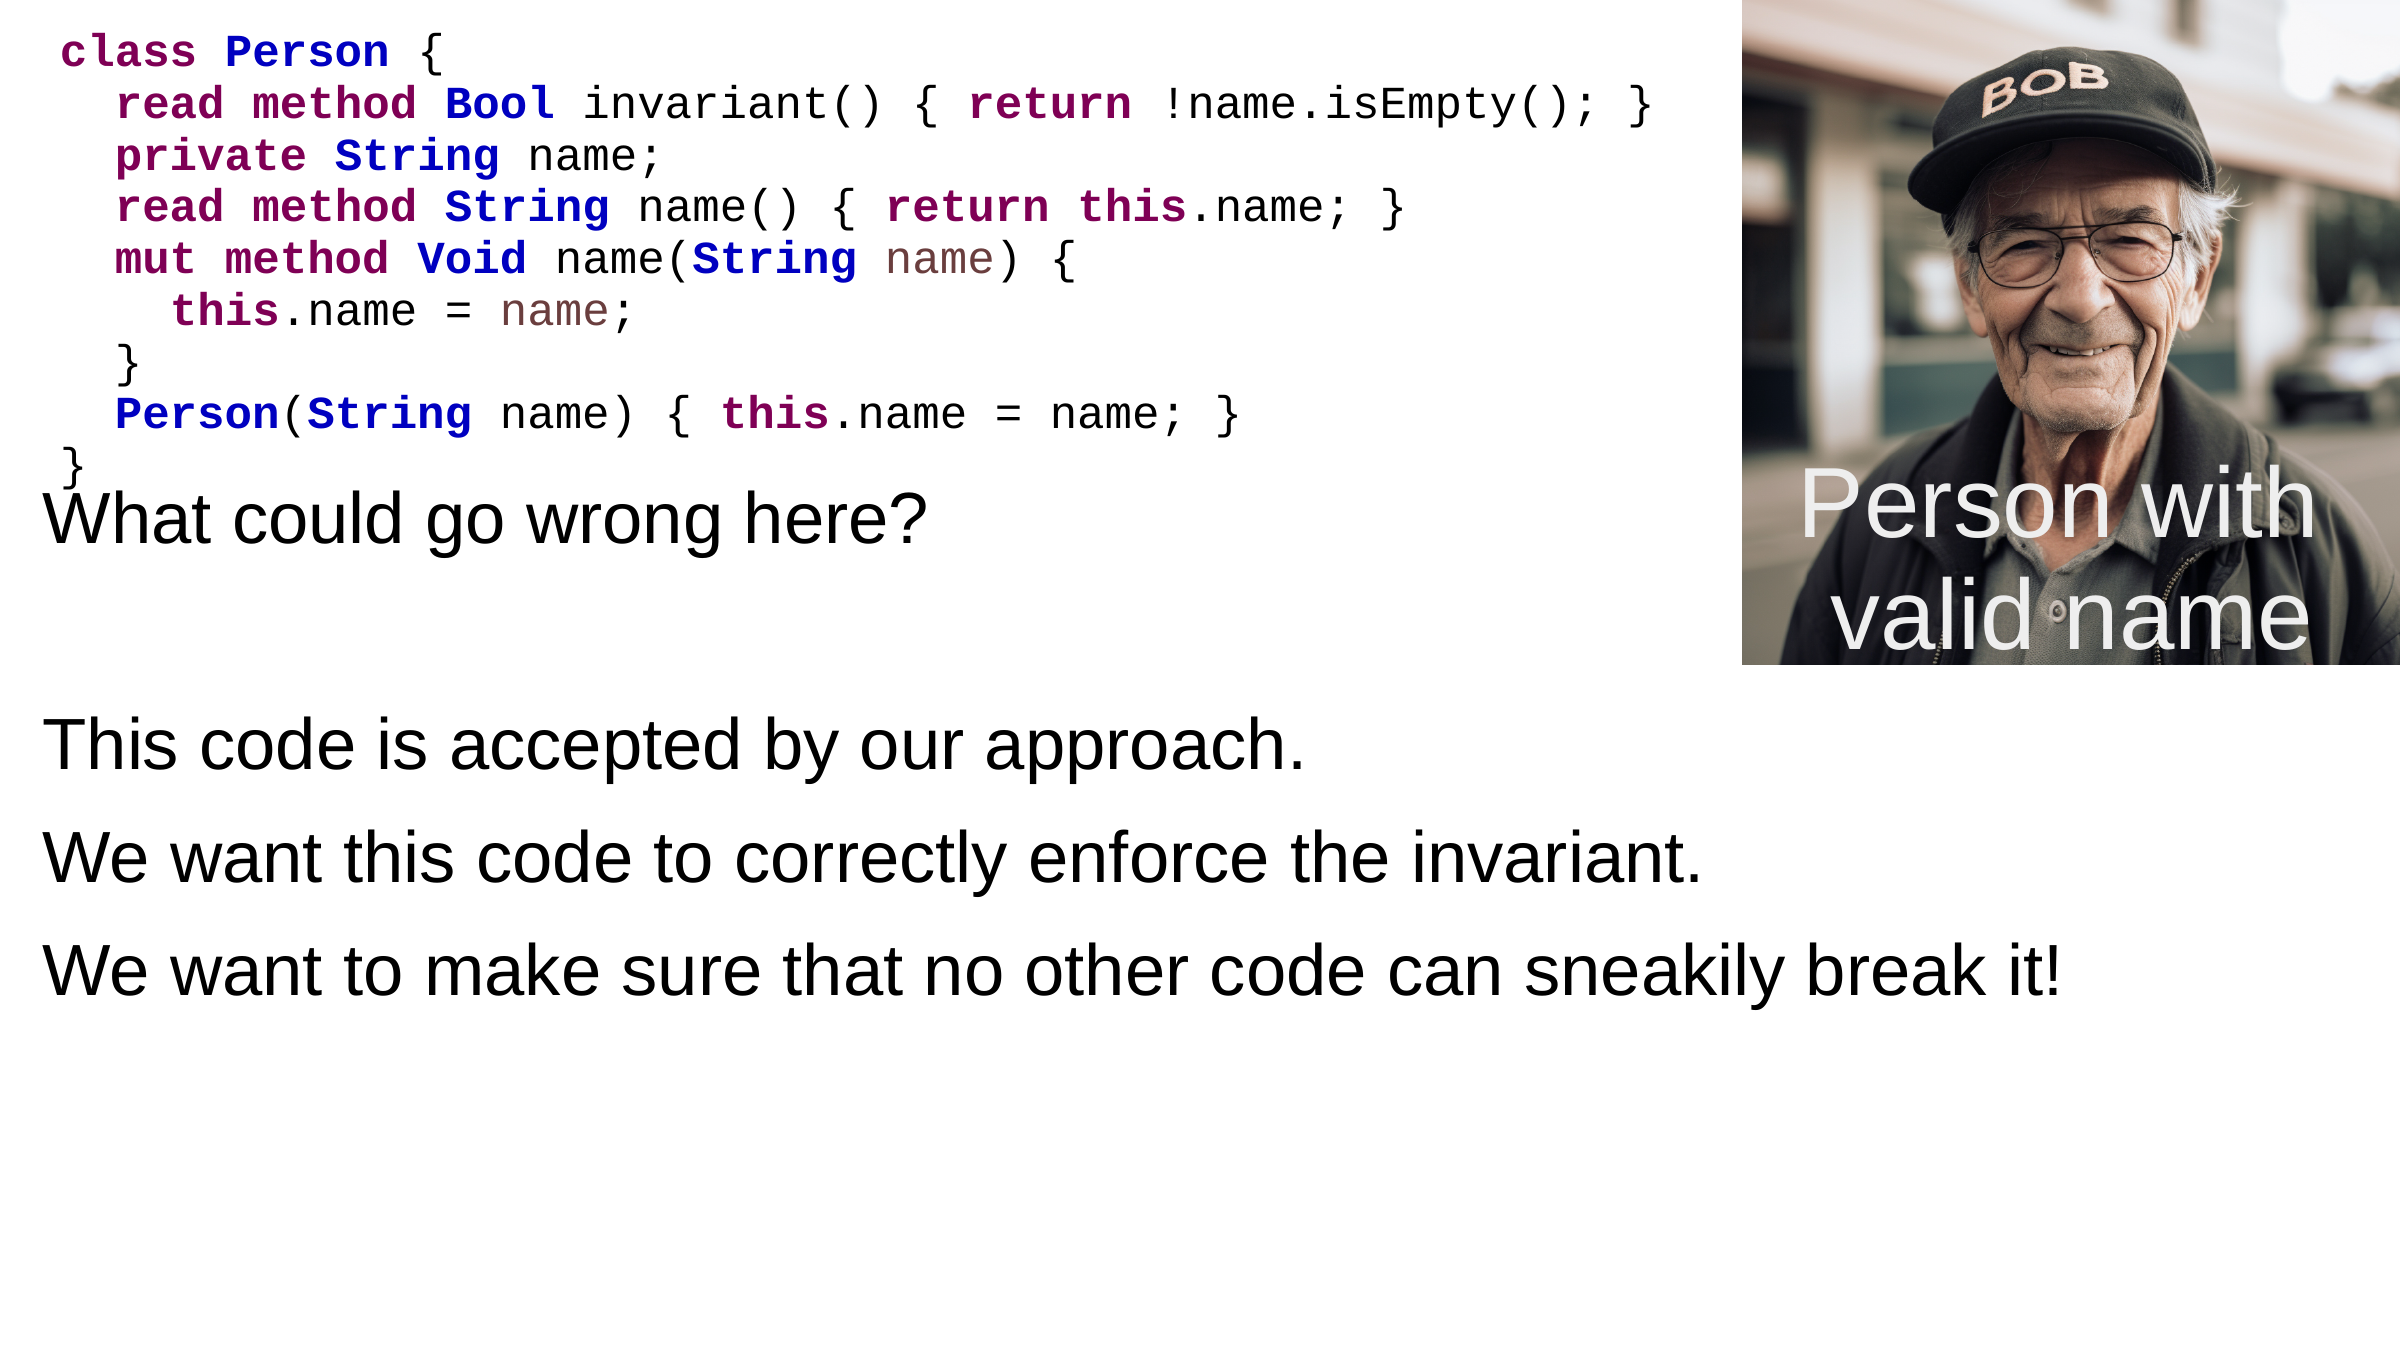

class Person {
 read method Bool invariant() { return !name.isEmpty(); }
 private String name;
 read method String name() { return this.name; }
 mut method Void name(String name) {
 this.name = name;
 }
 Person(String name) { this.name = name; }
}
# Person with valid name
What could go wrong here?
This code is accepted by our approach.
We want this code to correctly enforce the invariant.
We want to make sure that no other code can sneakily break it!